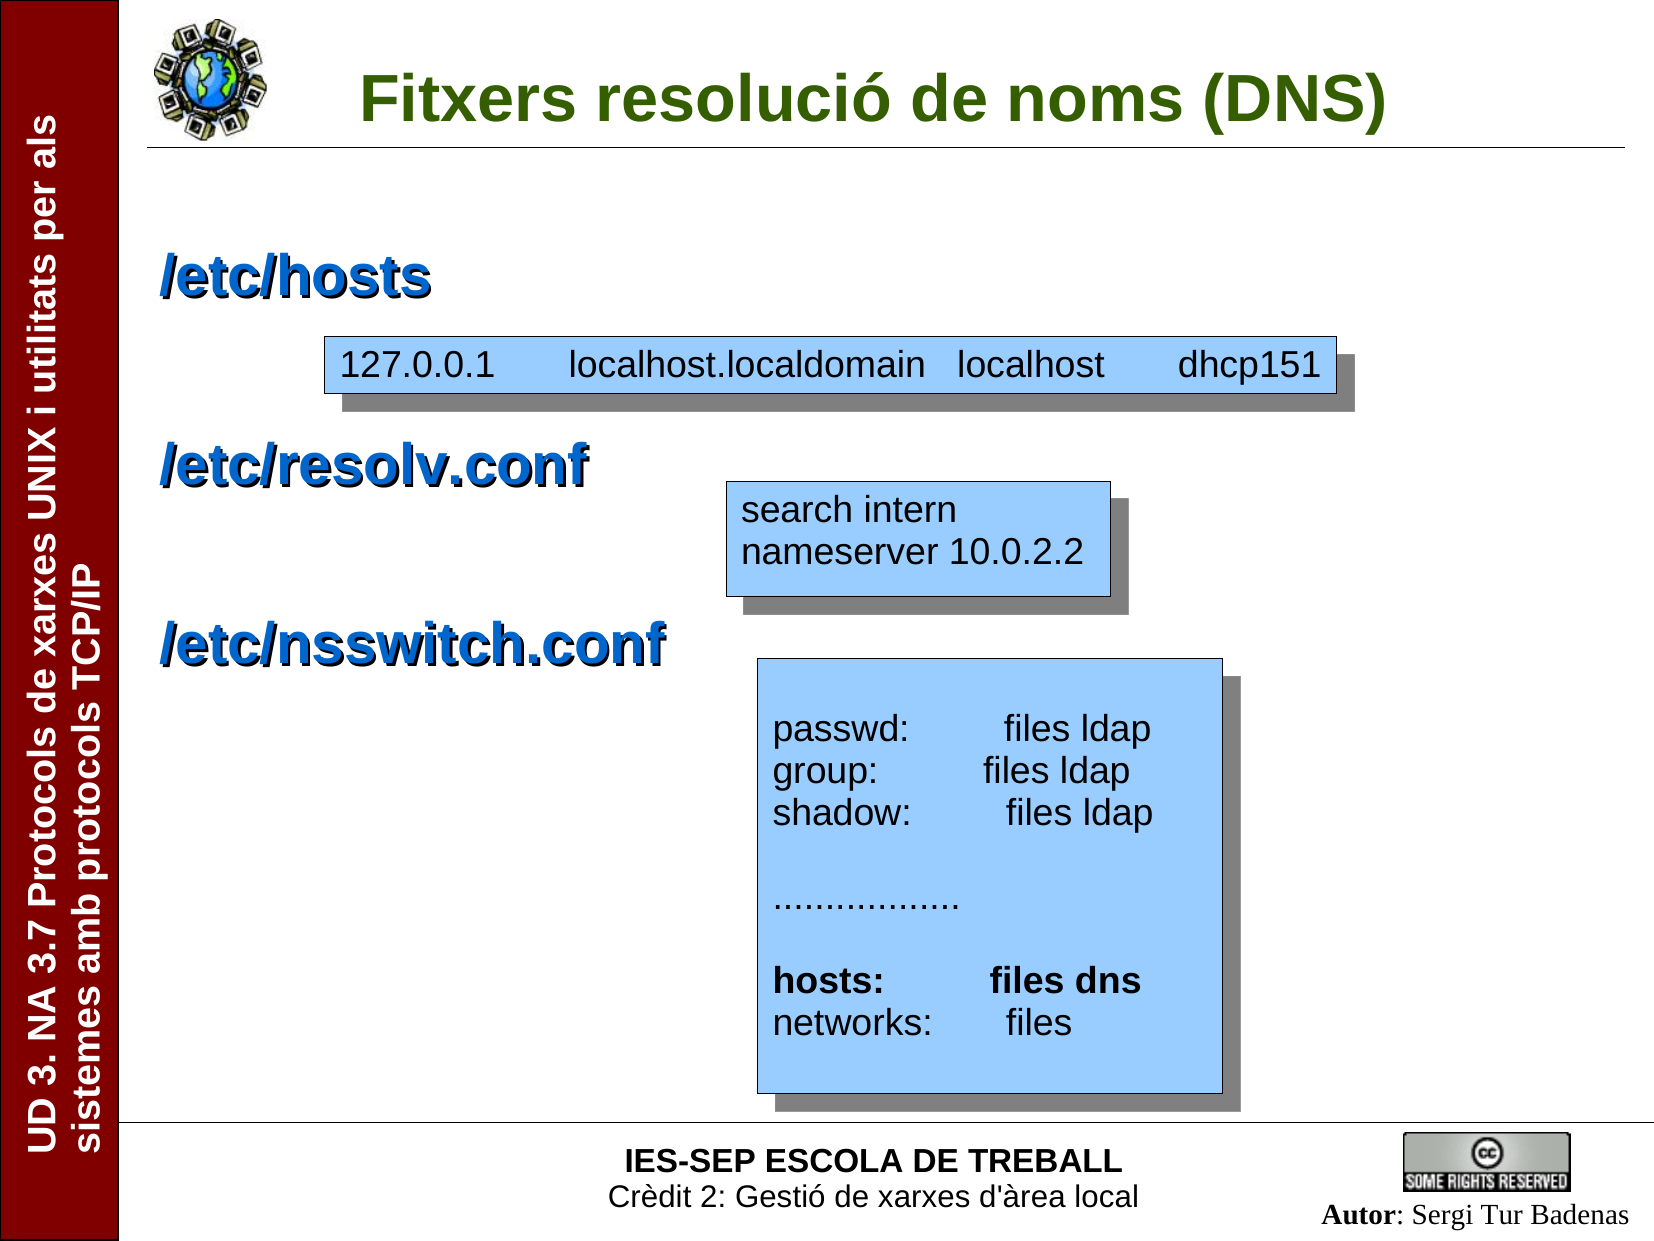

# Fitxers resolució de noms (DNS)
/etc/hosts
/etc/resolv.conf
/etc/nsswitch.conf
127.0.0.1 localhost.localdomain localhost dhcp151
search intern
nameserver 10.0.2.2
passwd: files ldap
group: files ldap
shadow: files ldap
..................
hosts: files dns
networks: files